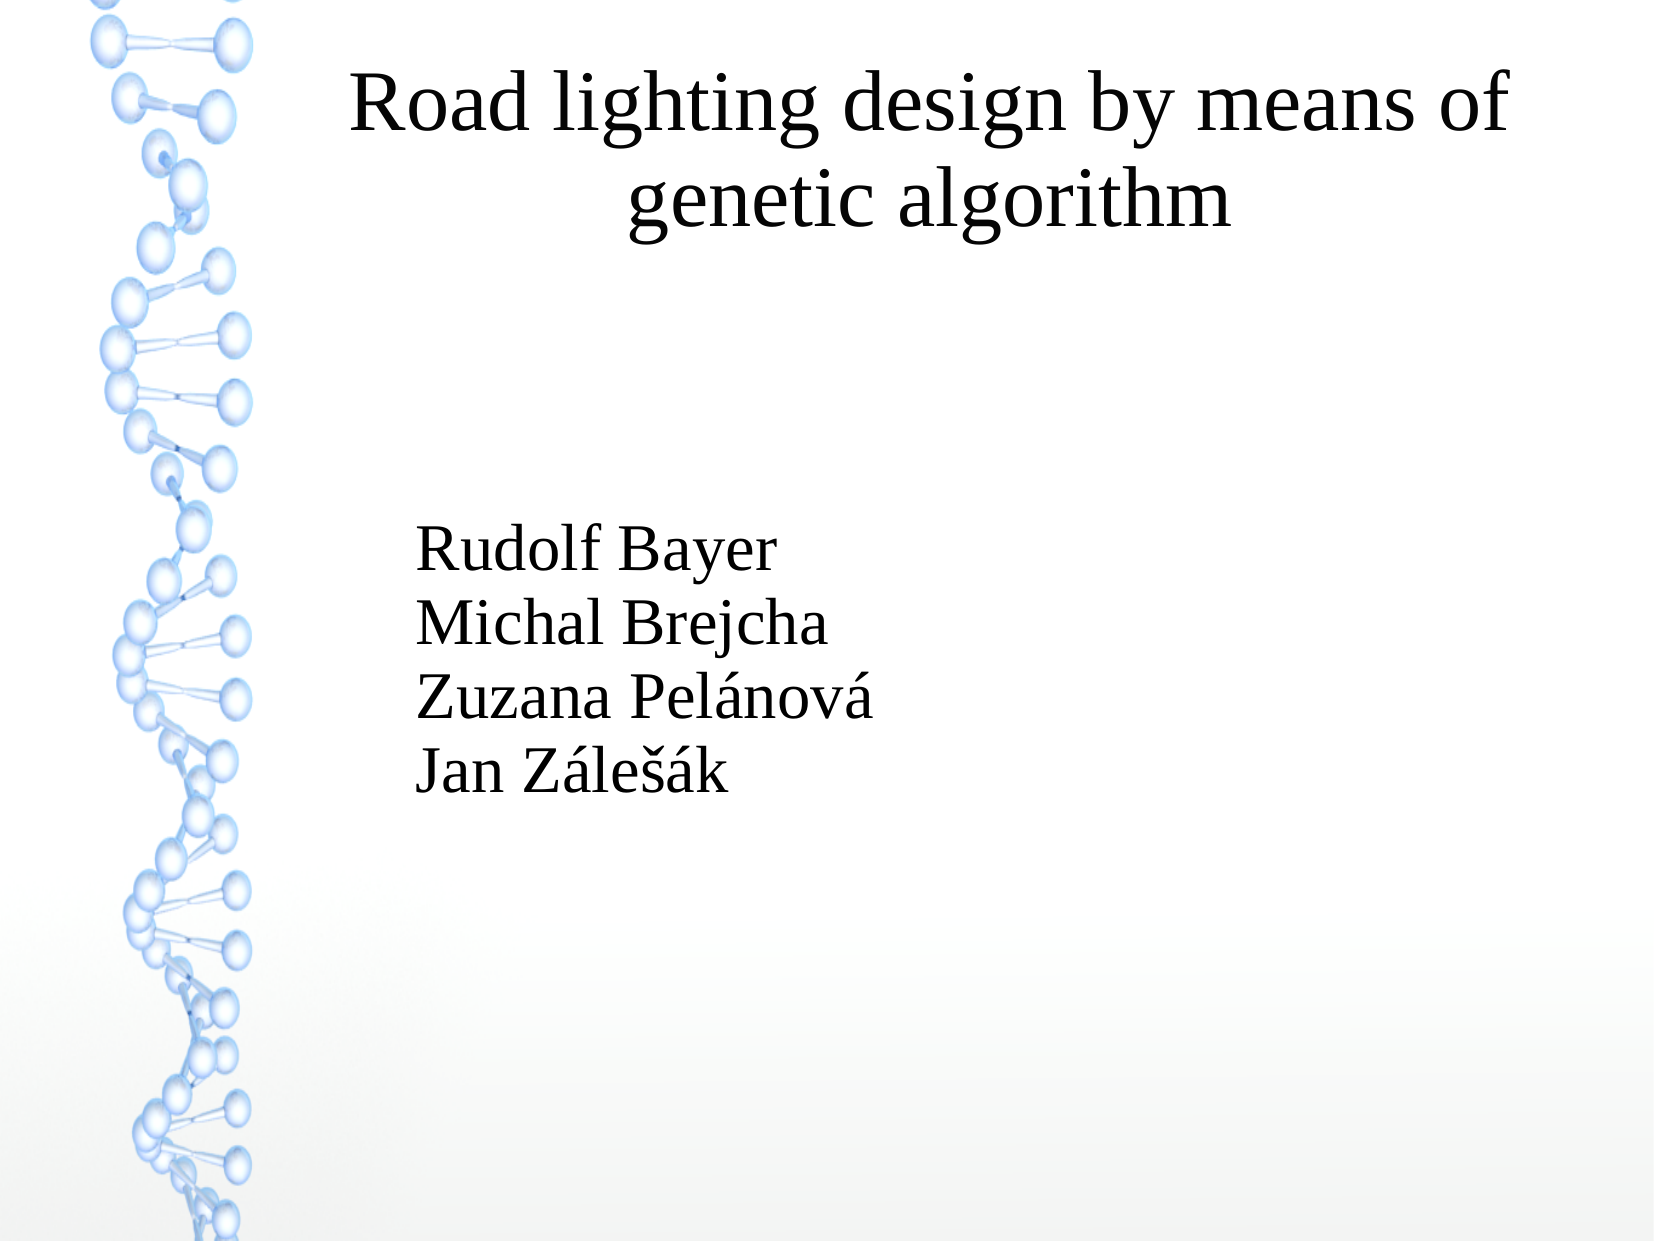

# Road lighting design by means of genetic algorithm
		Rudolf Bayer
		Michal Brejcha
		Zuzana Pelánová
		Jan Zálešák